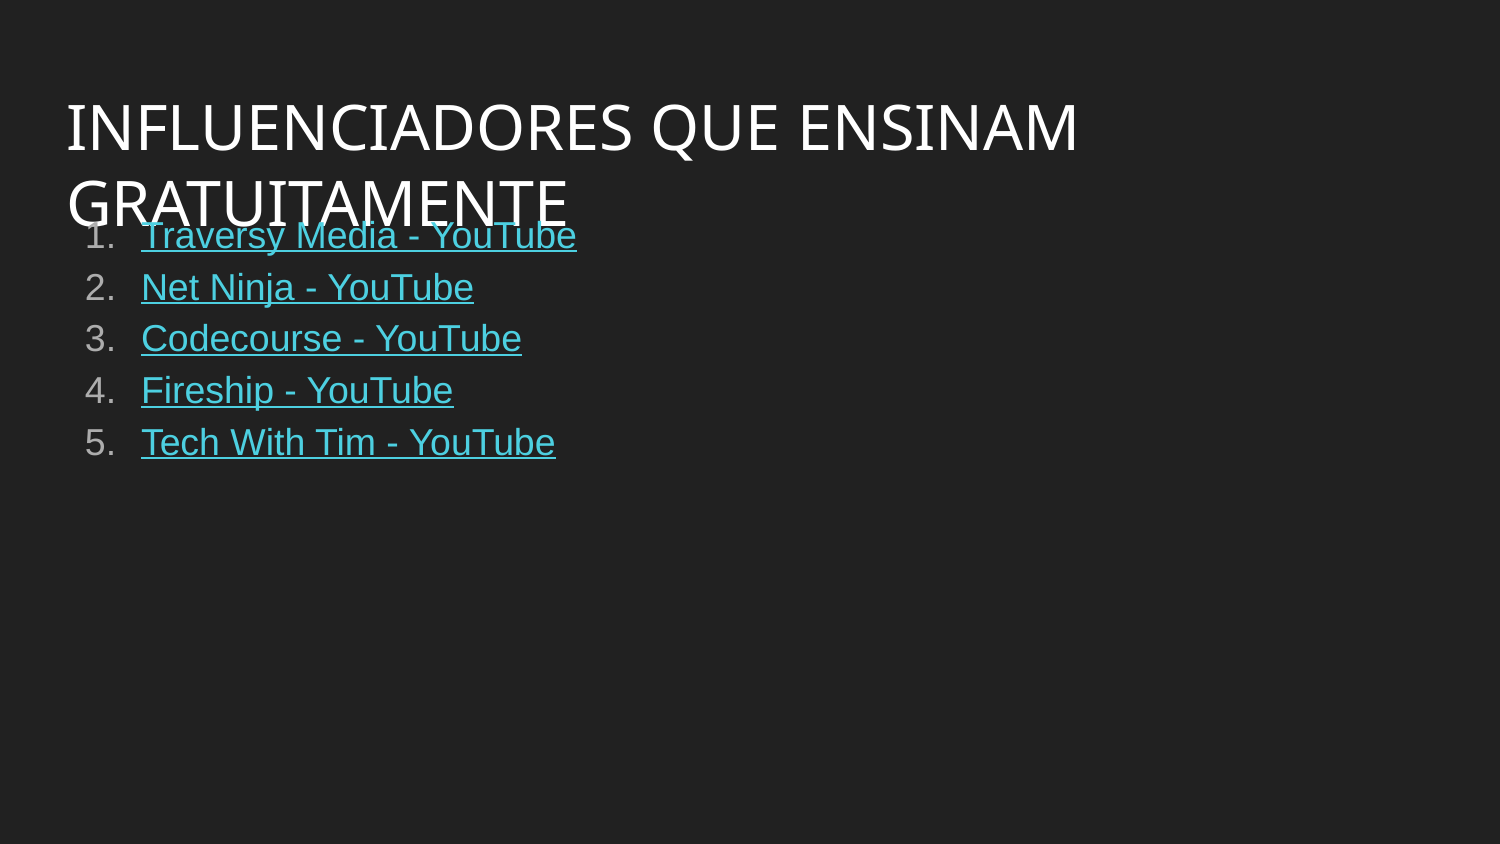

# INFLUENCIADORES QUE ENSINAM GRATUITAMENTE
Traversy Media - YouTube
Net Ninja - YouTube
Codecourse - YouTube
Fireship - YouTube
Tech With Tim - YouTube